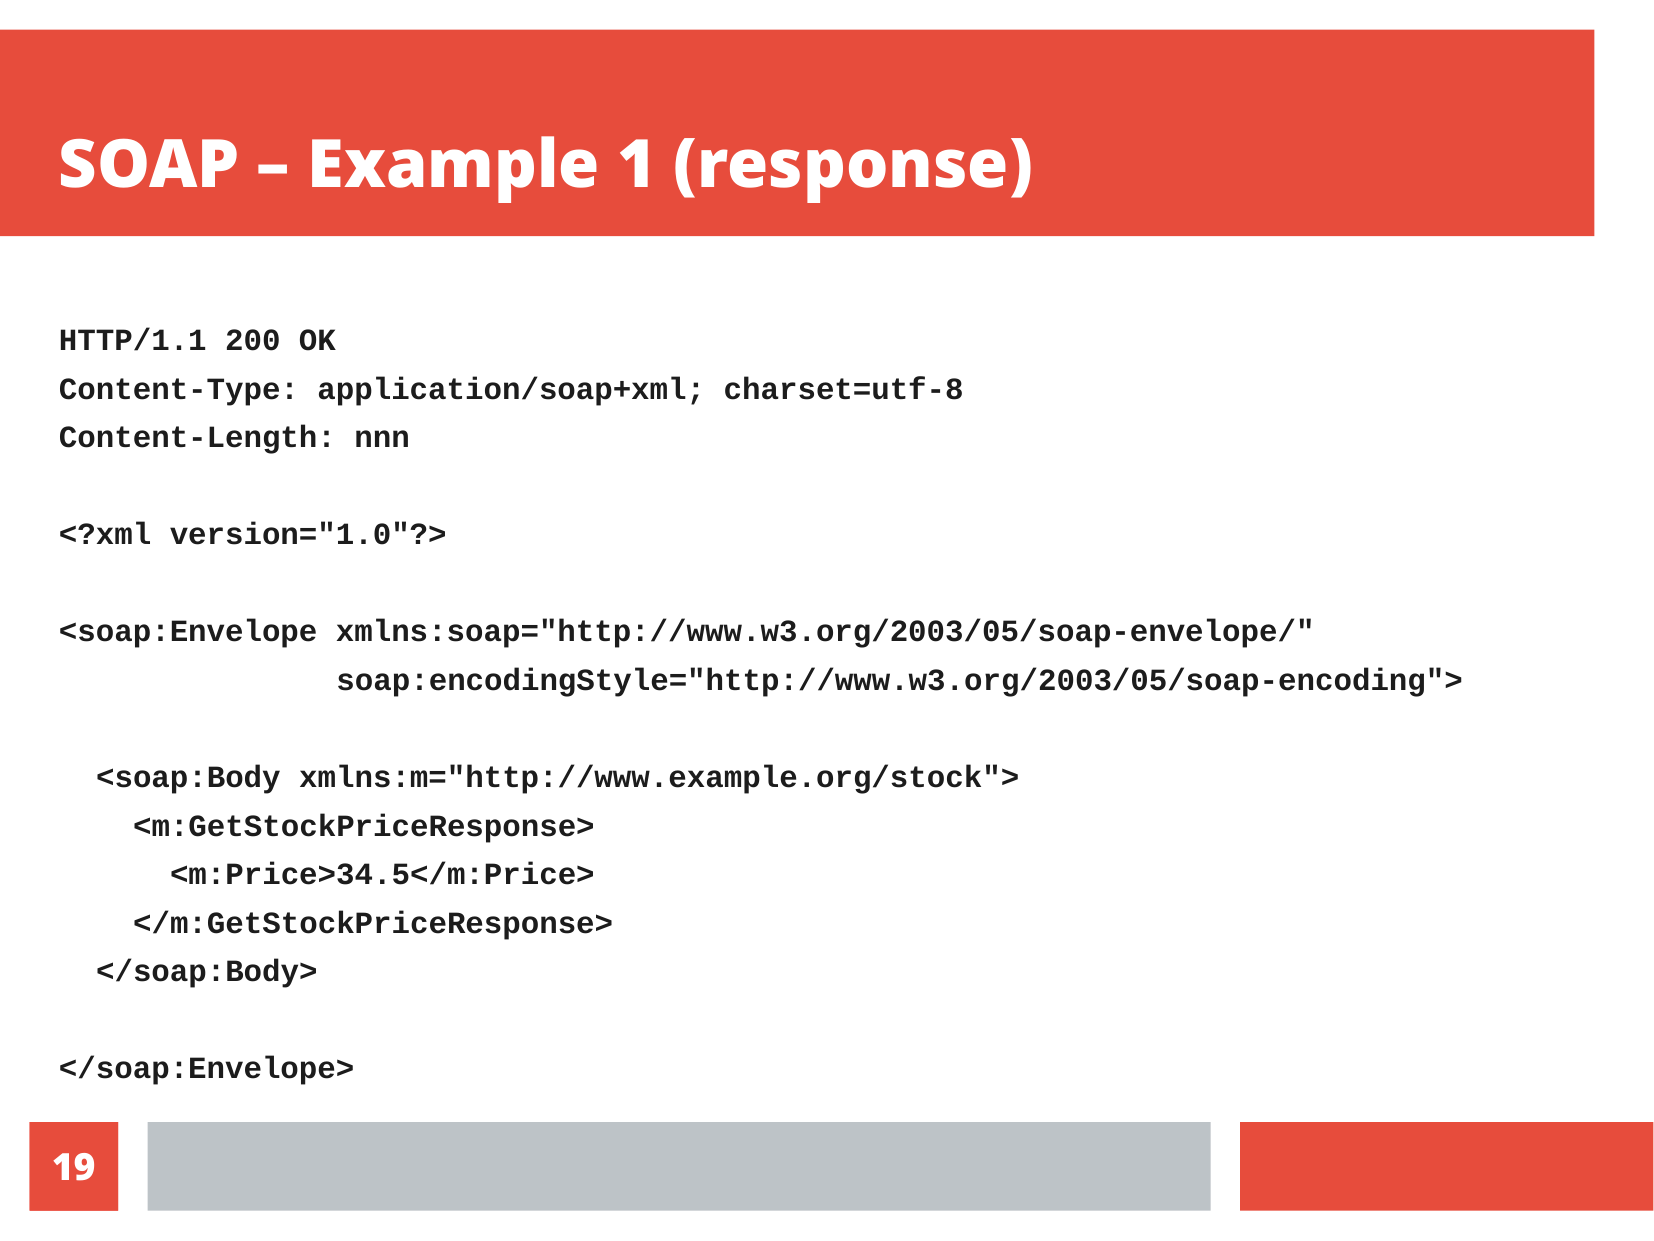

# SOAP – Example 1 (response)
HTTP/1.1 200 OK
Content-Type: application/soap+xml; charset=utf-8
Content-Length: nnn
<?xml version="1.0"?>
<soap:Envelope xmlns:soap="http://www.w3.org/2003/05/soap-envelope/"
 soap:encodingStyle="http://www.w3.org/2003/05/soap-encoding">
 <soap:Body xmlns:m="http://www.example.org/stock">
 <m:GetStockPriceResponse>
 <m:Price>34.5</m:Price>
 </m:GetStockPriceResponse>
 </soap:Body>
</soap:Envelope>
19